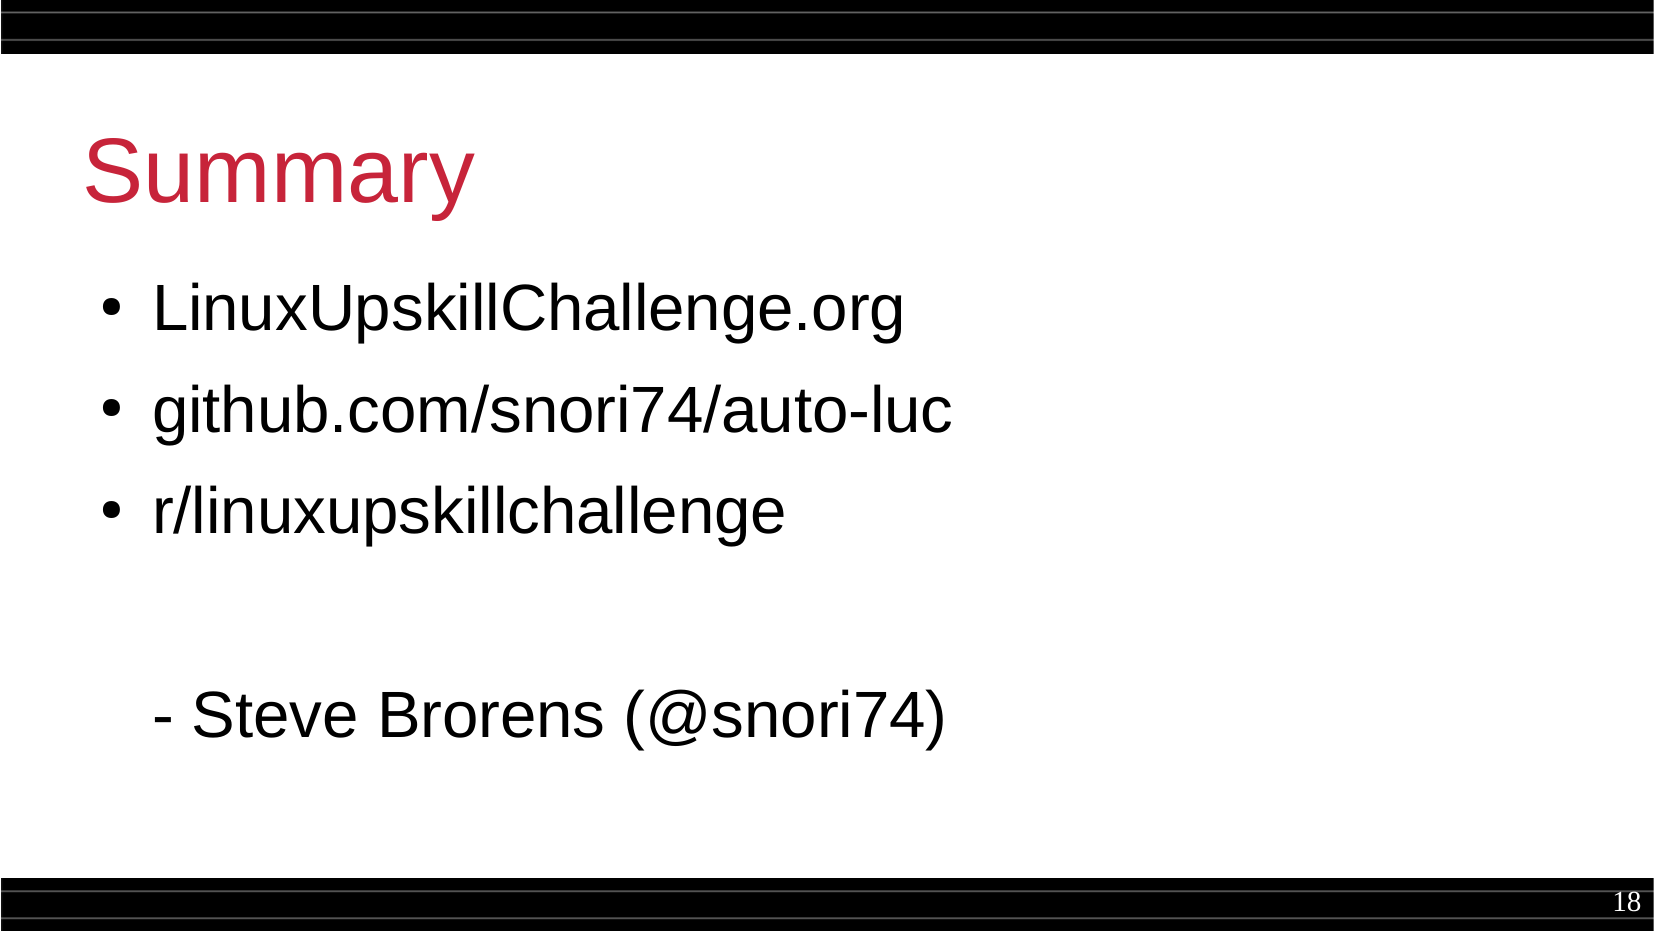

# Summary
LinuxUpskillChallenge.org
github.com/snori74/auto-luc
r/linuxupskillchallenge
- Steve Brorens (@snori74)